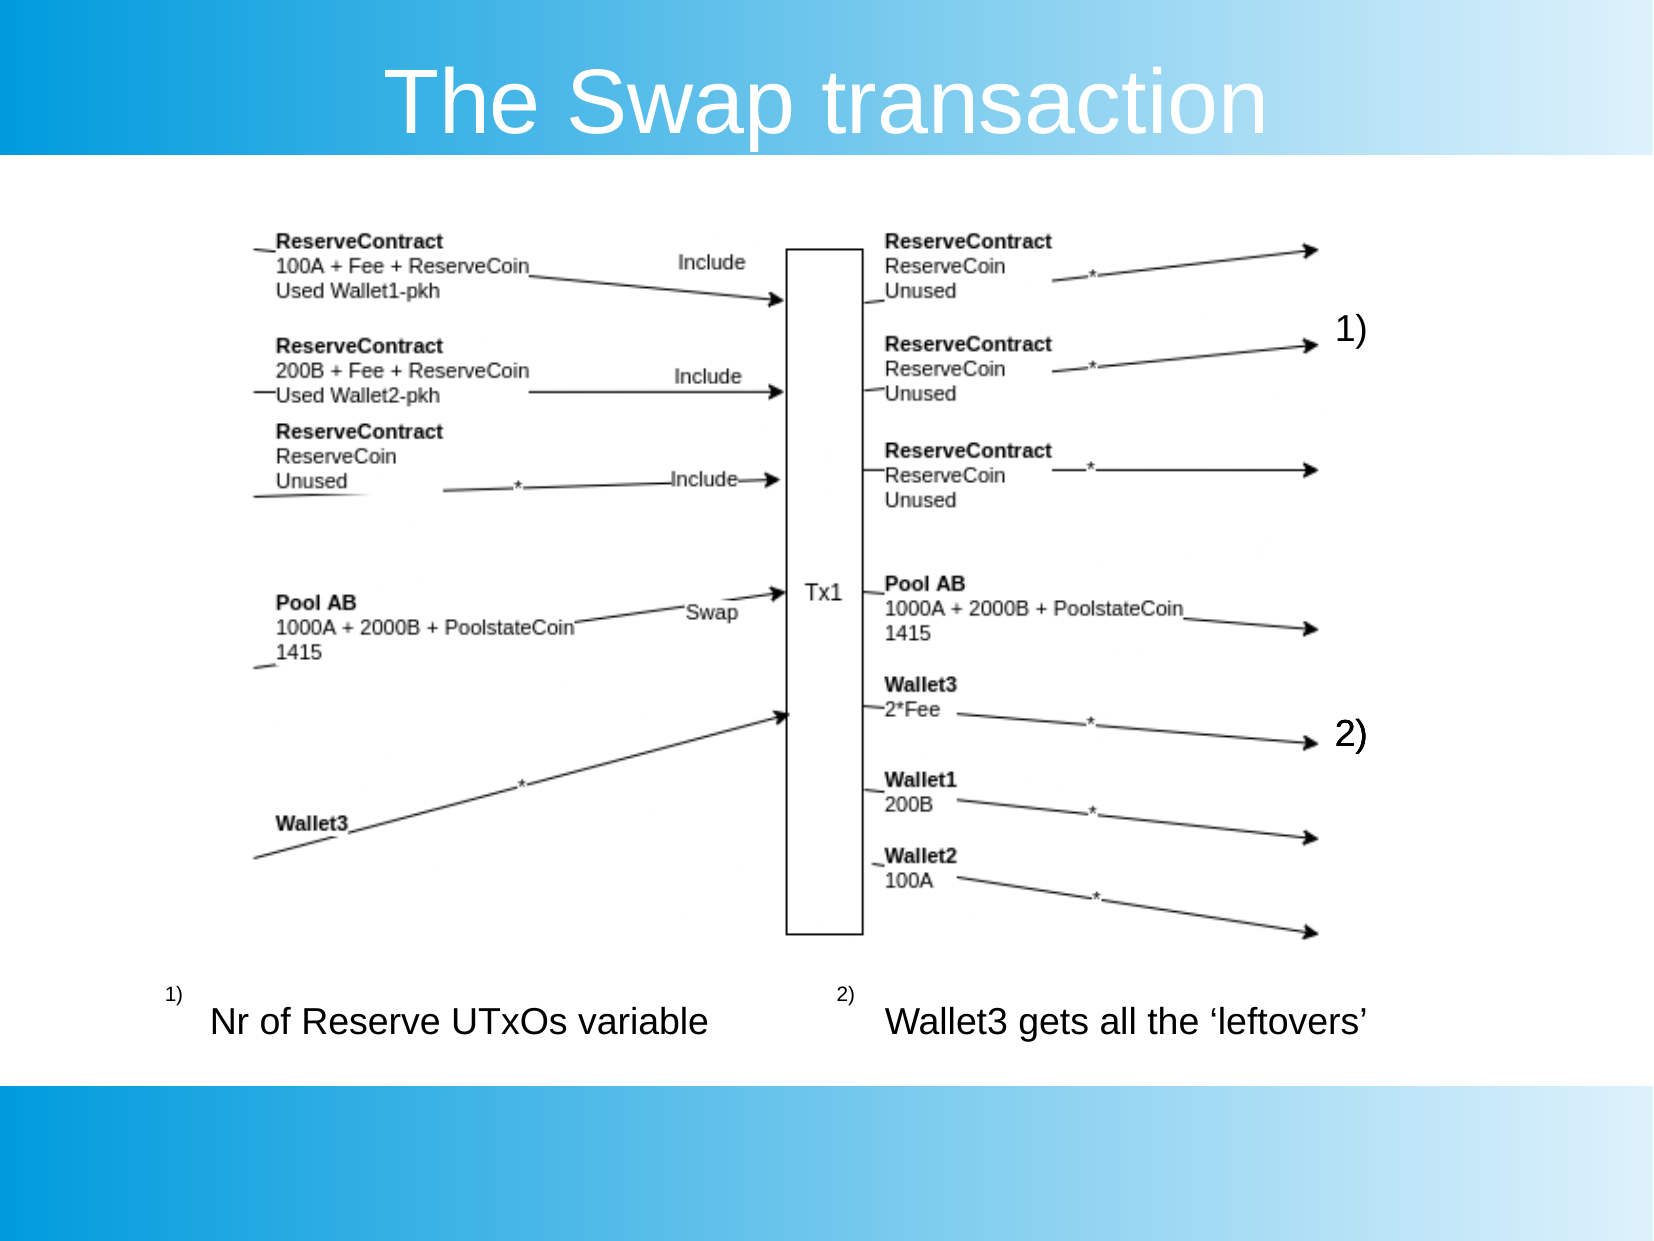

# The Swap transaction
1)
2)
2)
2)
1)
2)
Nr of Reserve UTxOs variable
Wallet3 gets all the ‘leftovers’